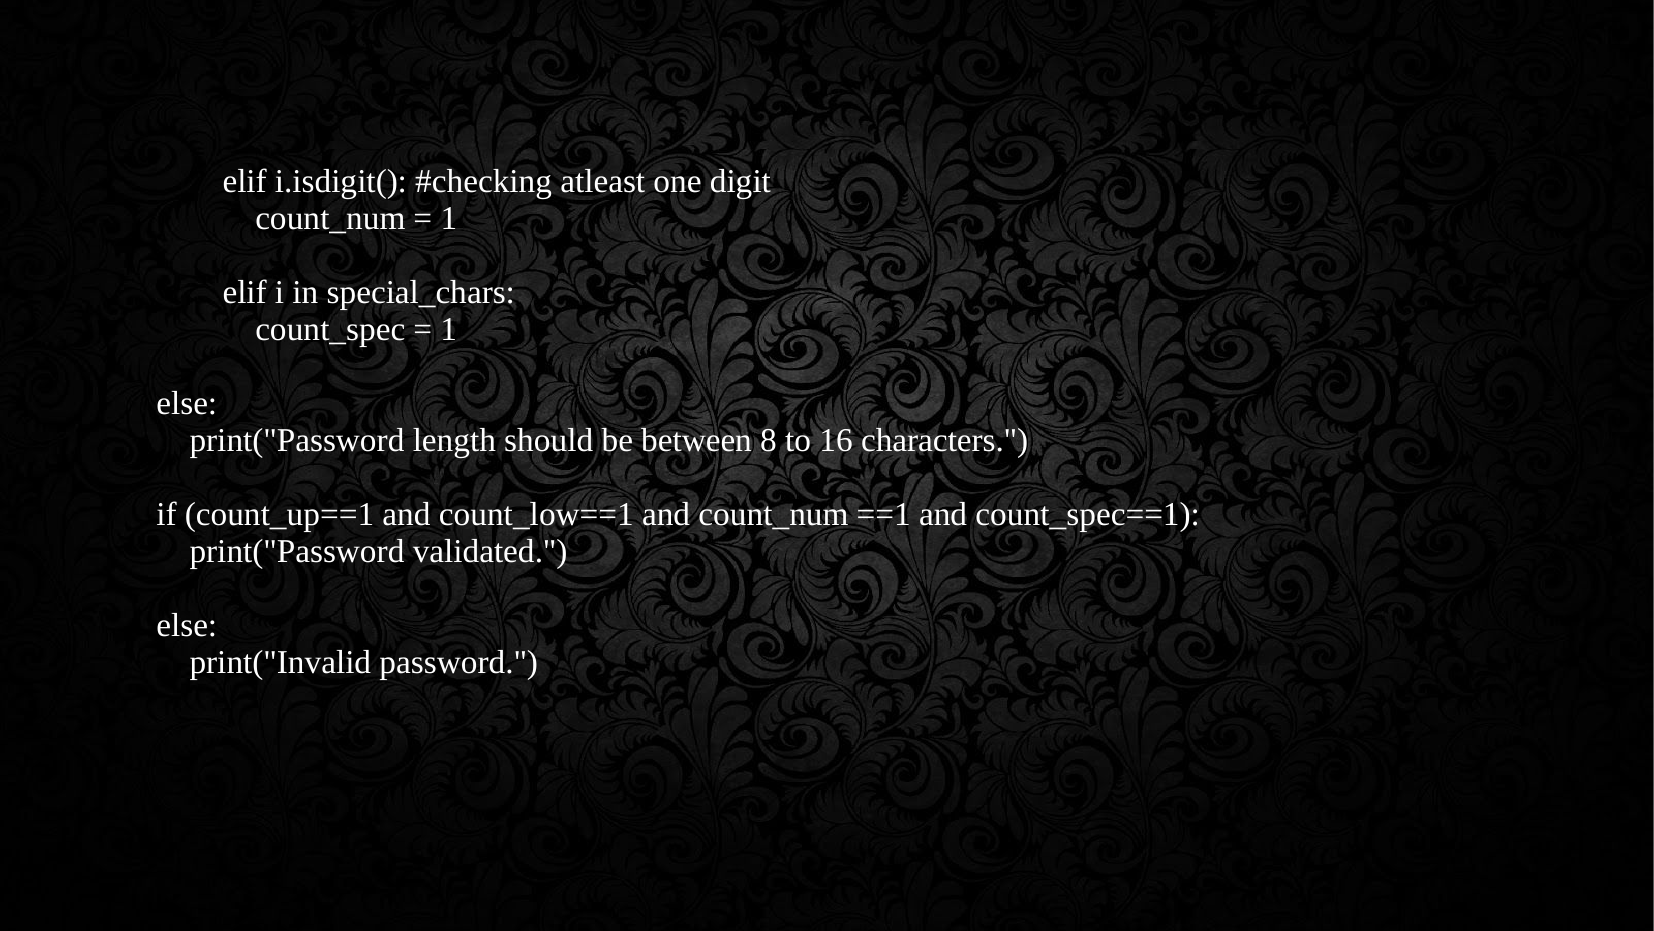

elif i.isdigit(): #checking atleast one digit
 count_num = 1
 elif i in special_chars:
 count_spec = 1
else:
 print("Password length should be between 8 to 16 characters.")
if (count_up==1 and count_low==1 and count_num ==1 and count_spec==1):
 print("Password validated.")
else:
 print("Invalid password.")